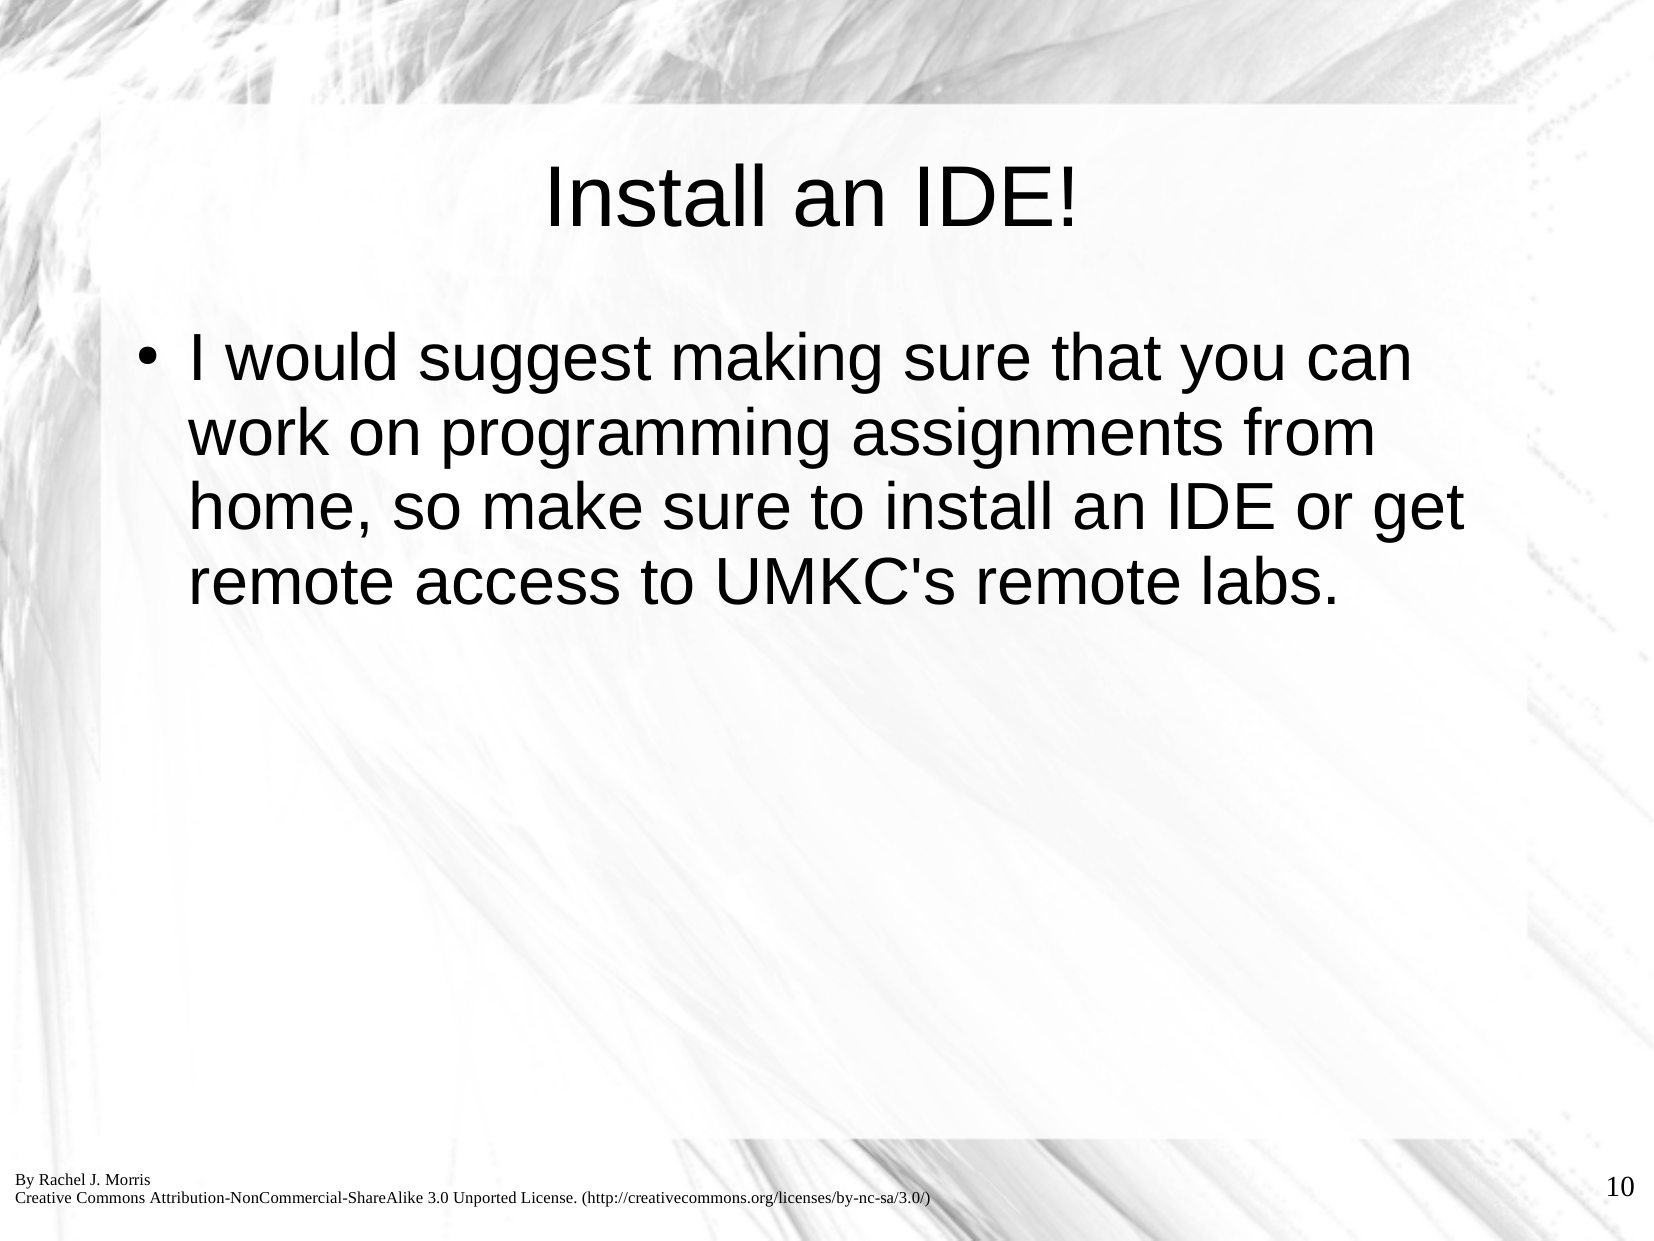

# Install an IDE!
I would suggest making sure that you can work on programming assignments from home, so make sure to install an IDE or get remote access to UMKC's remote labs.
10